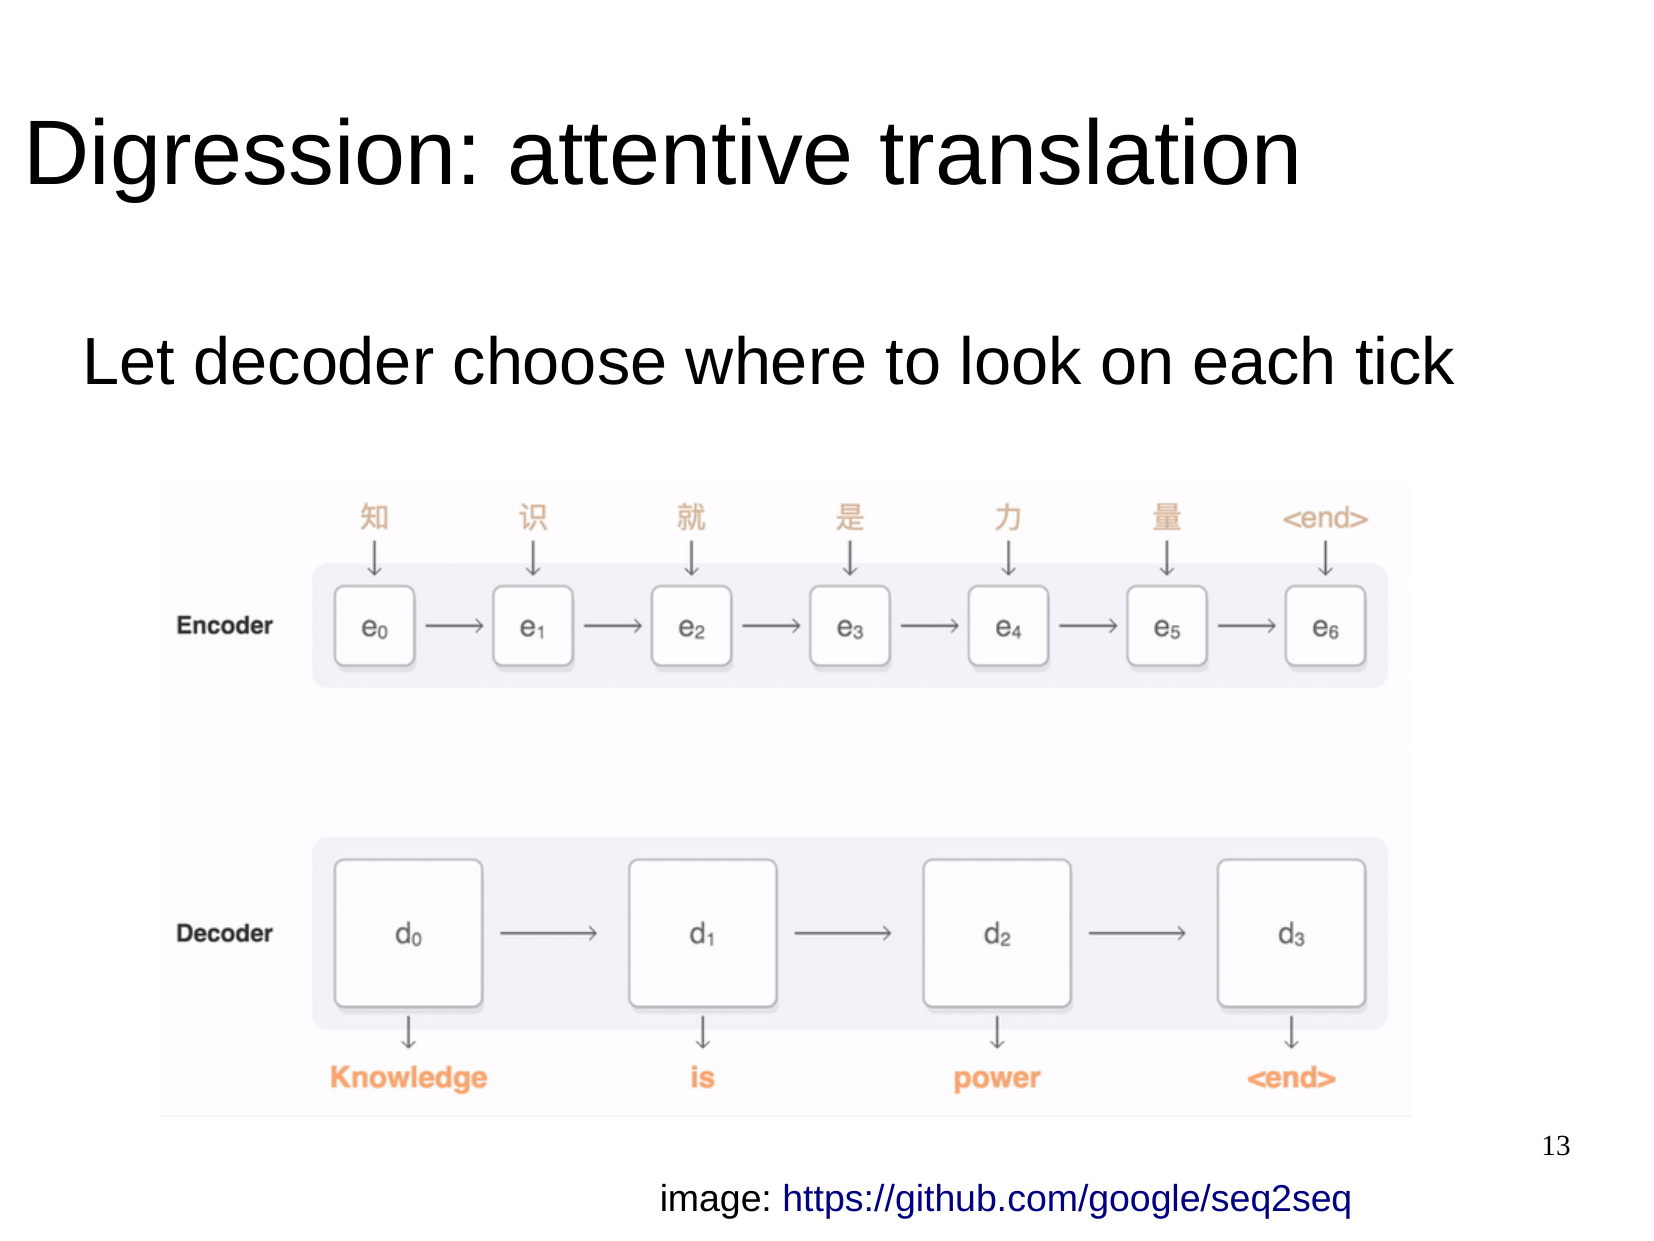

# Digression: attentive translation
Let decoder choose where to look on each tick
13
image: https://github.com/google/seq2seq